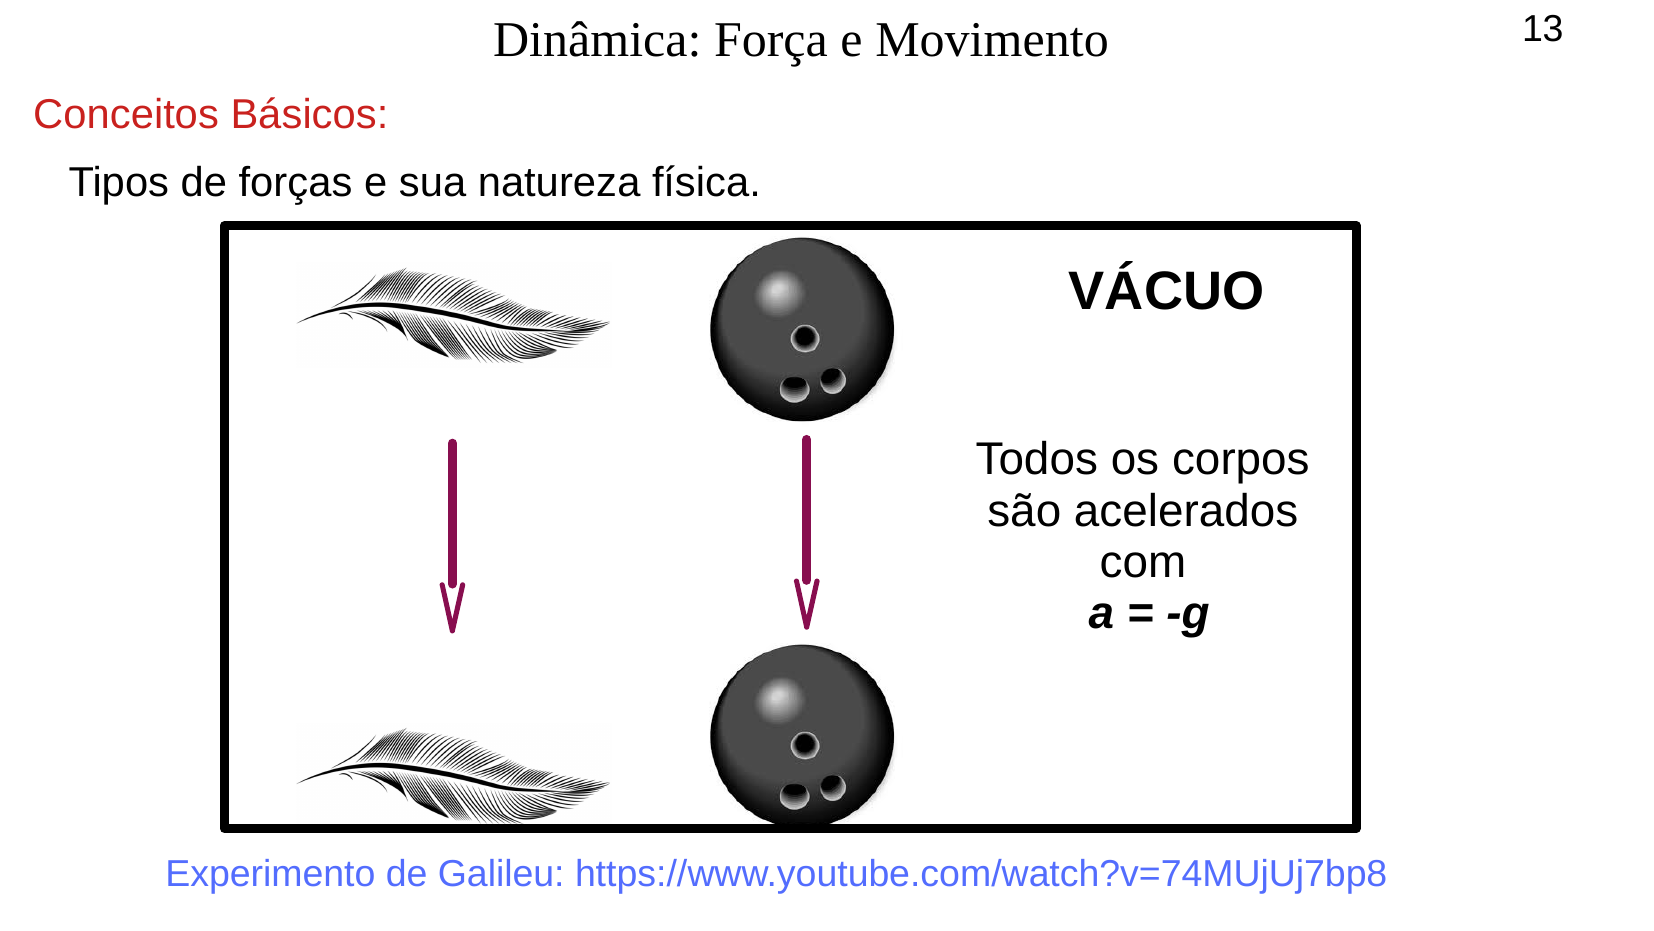

Dinâmica: Força e Movimento
Conceitos Básicos:
Tipos de forças e sua natureza física.
VÁCUO
Todos os corpos
são acelerados
com
a = -g
Experimento de Galileu: https://www.youtube.com/watch?v=74MUjUj7bp8